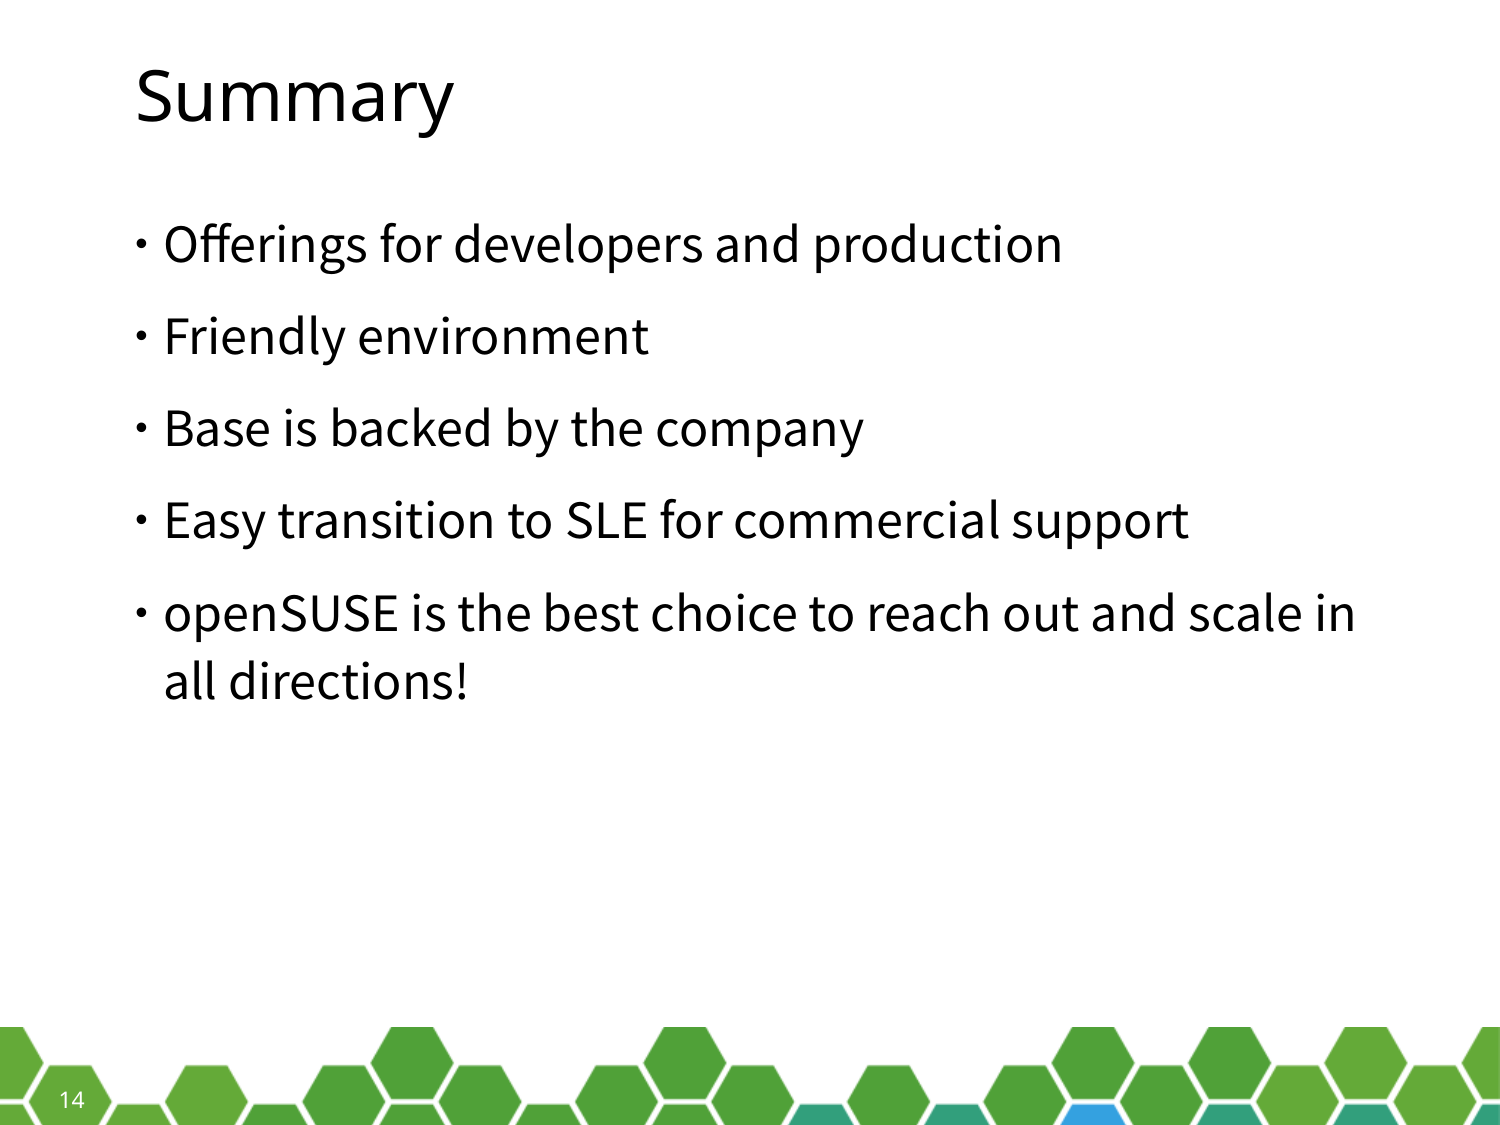

# Summary
Offerings for developers and production
Friendly environment
Base is backed by the company
Easy transition to SLE for commercial support
openSUSE is the best choice to reach out and scale in all directions!